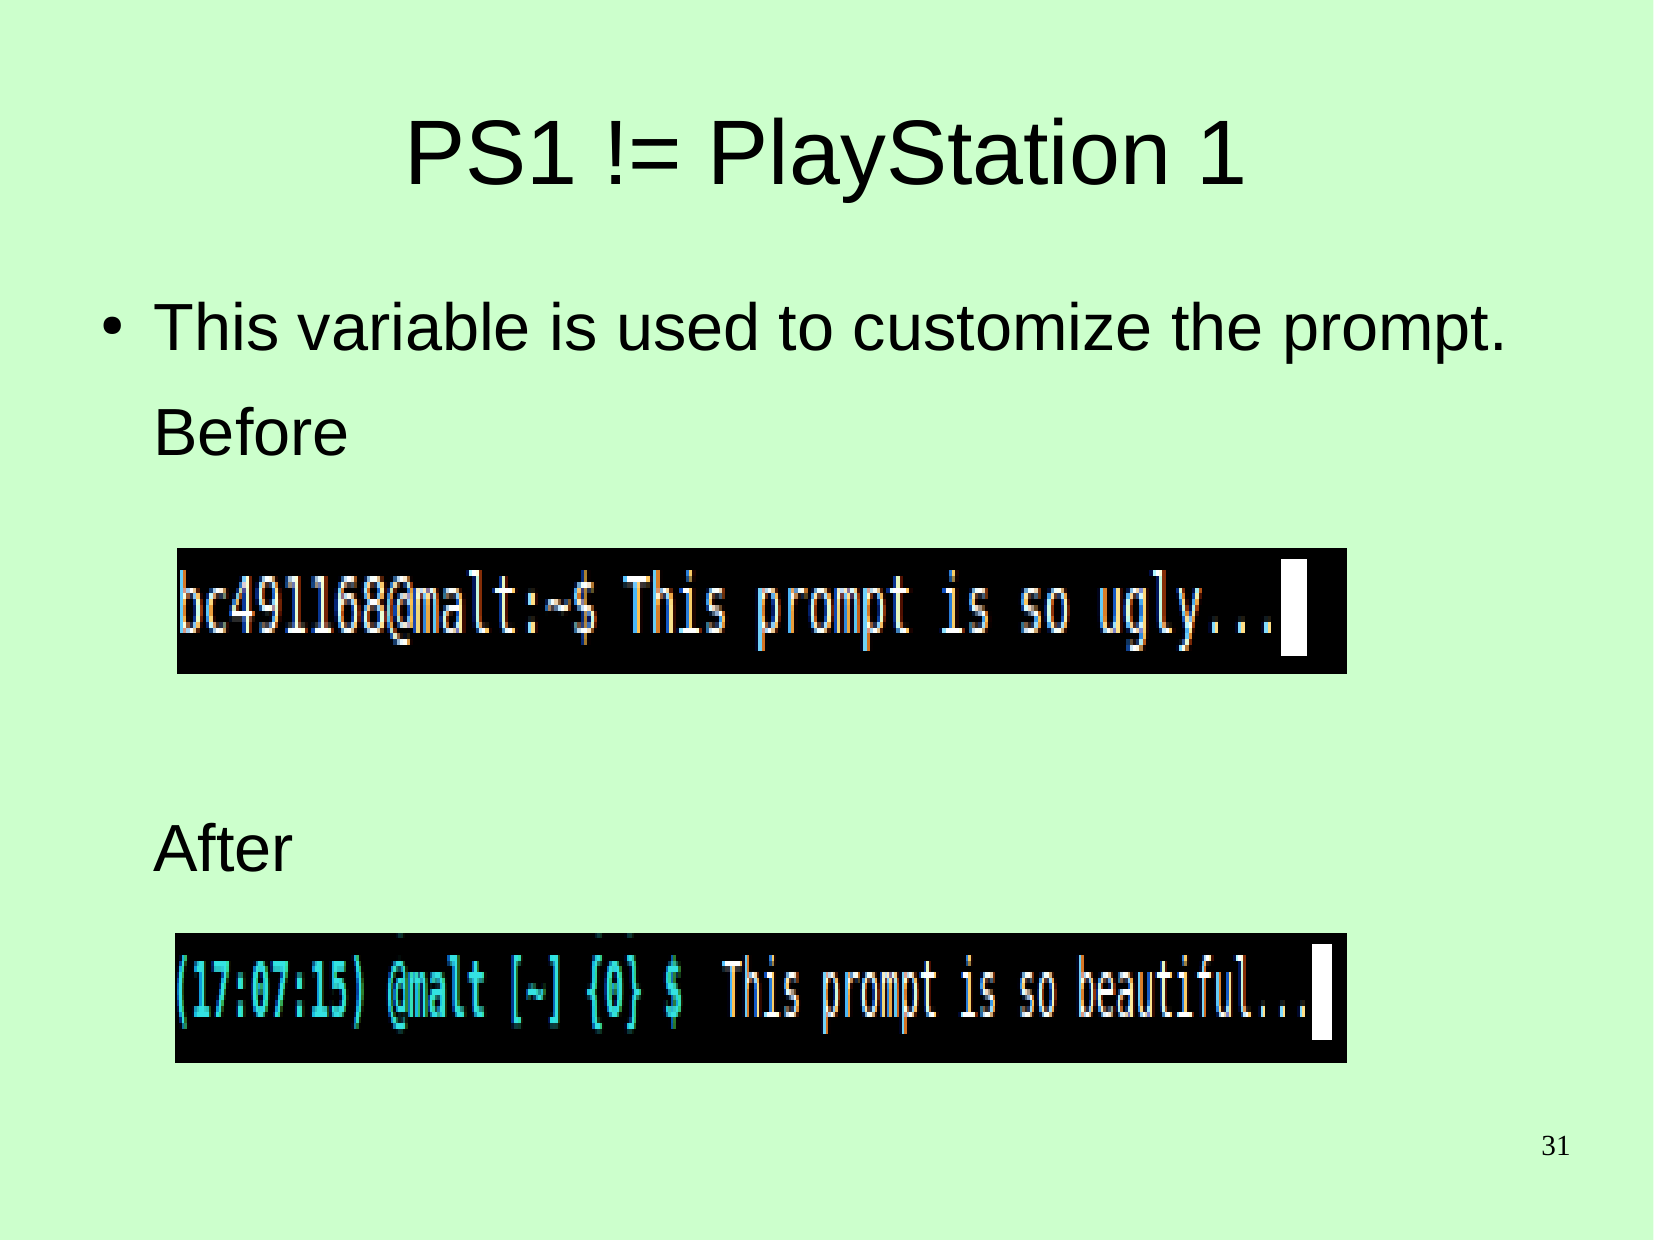

# PS1 != PlayStation 1
This variable is used to customize the prompt.
Before
After
31